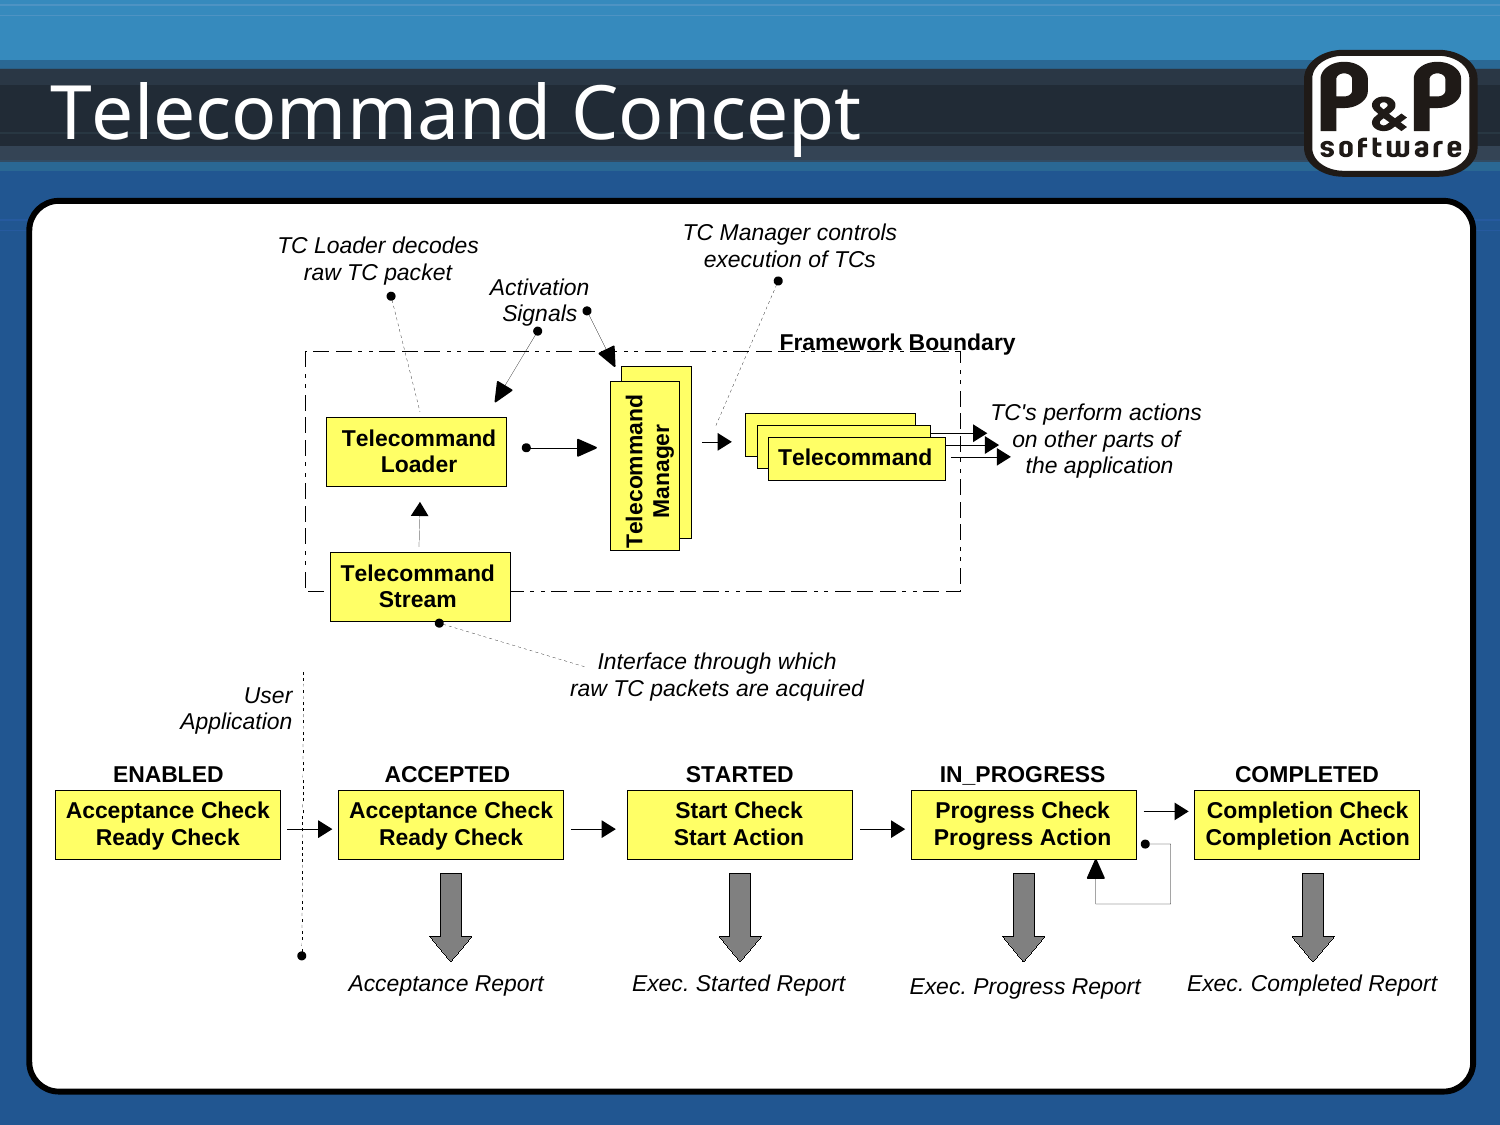

# Telecommand Concept
TC Manager controls
execution of TCs
TC Loader decodes
raw TC packet
Activation
Signals
Framework Boundary
TC's perform actions
on other parts of
the application
Telecommand
Loader
Telecommand
Manager
Telecommand
Telecommand
Stream
Interface through which
raw TC packets are acquired
User
Application
ACCEPTED
STARTED
IN_PROGRESS
COMPLETED
ENABLED
Acceptance Check
Ready Check
Start Check
Start Action
Progress Check
Progress Action
Completion Check
Completion Action
Acceptance Check
Ready Check
Acceptance Report
Exec. Started Report
Exec. Completed Report
Exec. Progress Report